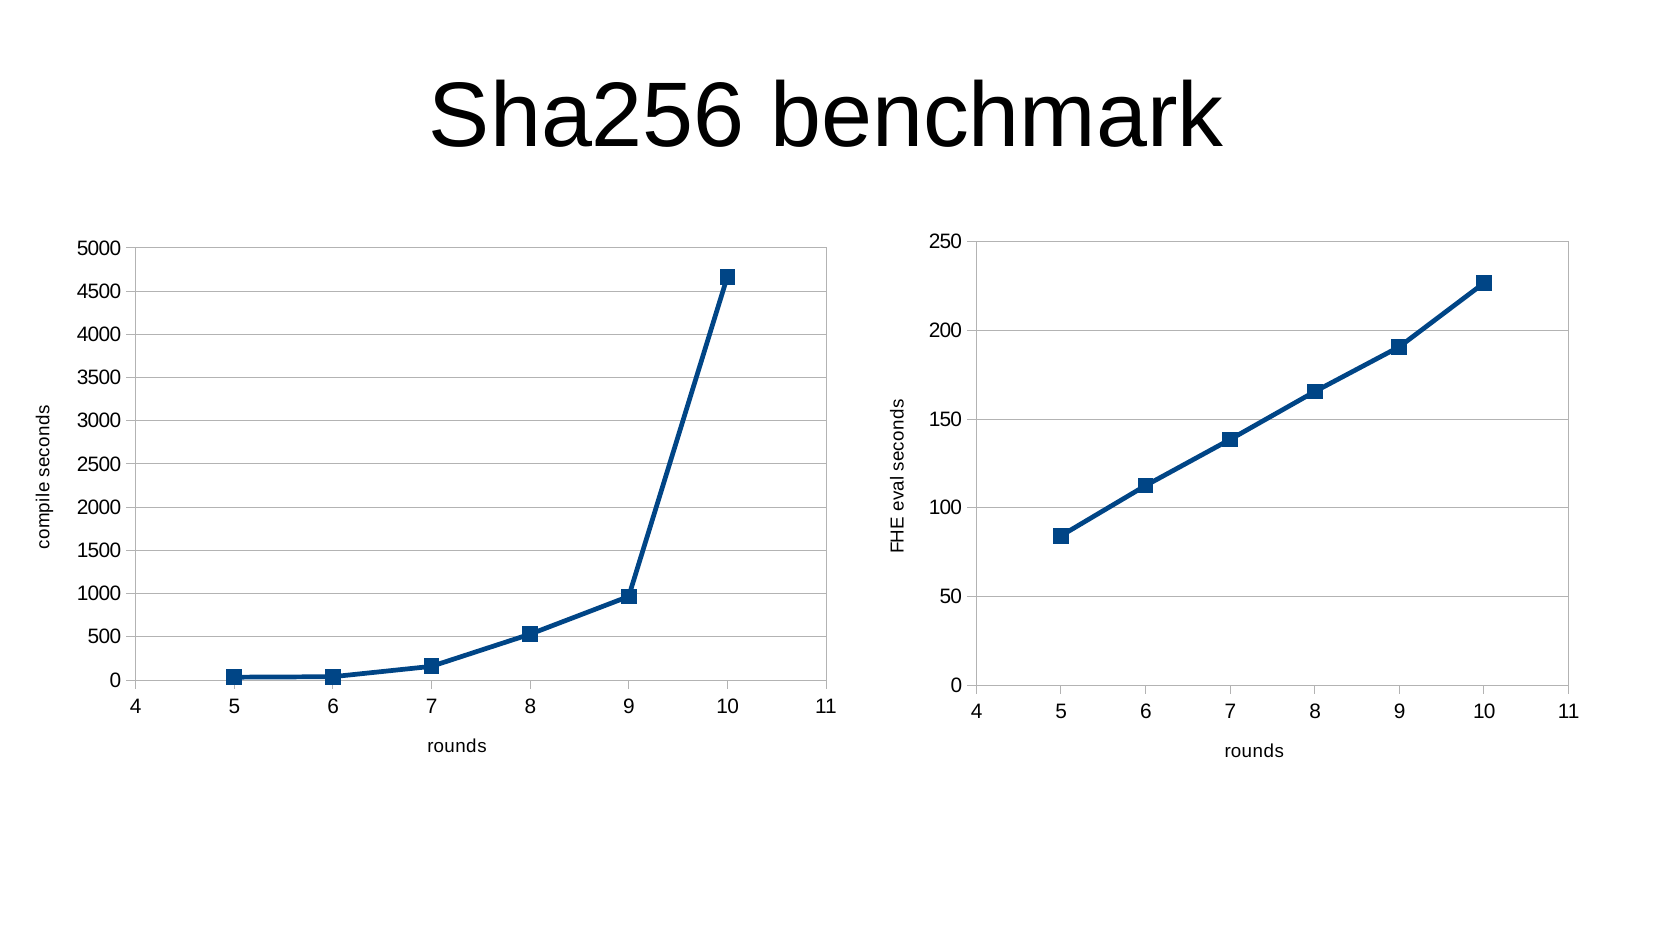

# Sha256 benchmark
### Chart
| Category | Column C |
|---|---|
### Chart
| Category | Column B |
|---|---|